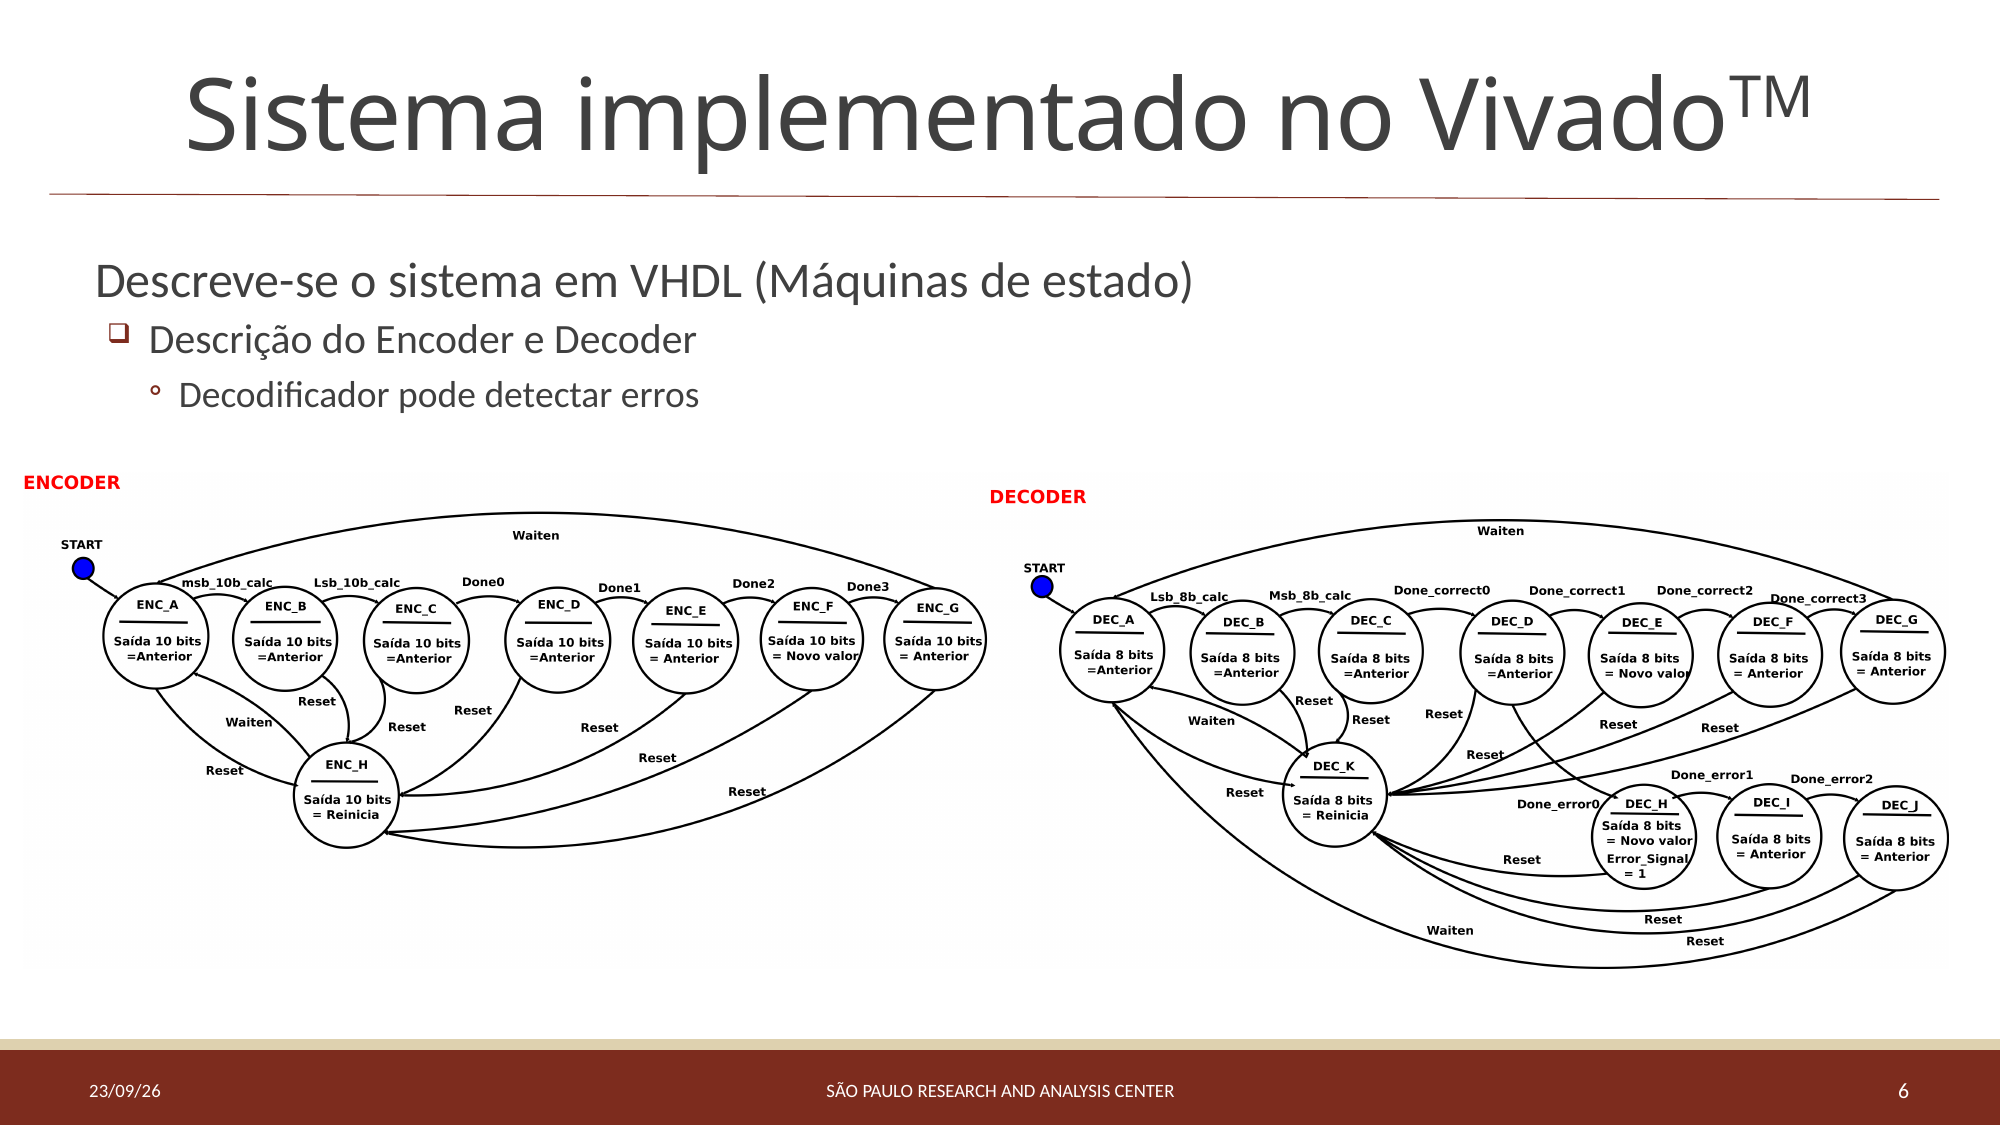

# Sistema implementado no VivadoTM
Descreve-se o sistema em VHDL (Máquinas de estado)
Descrição do Encoder e Decoder
Decodificador pode detectar erros
São Paulo Research and Analysis Center